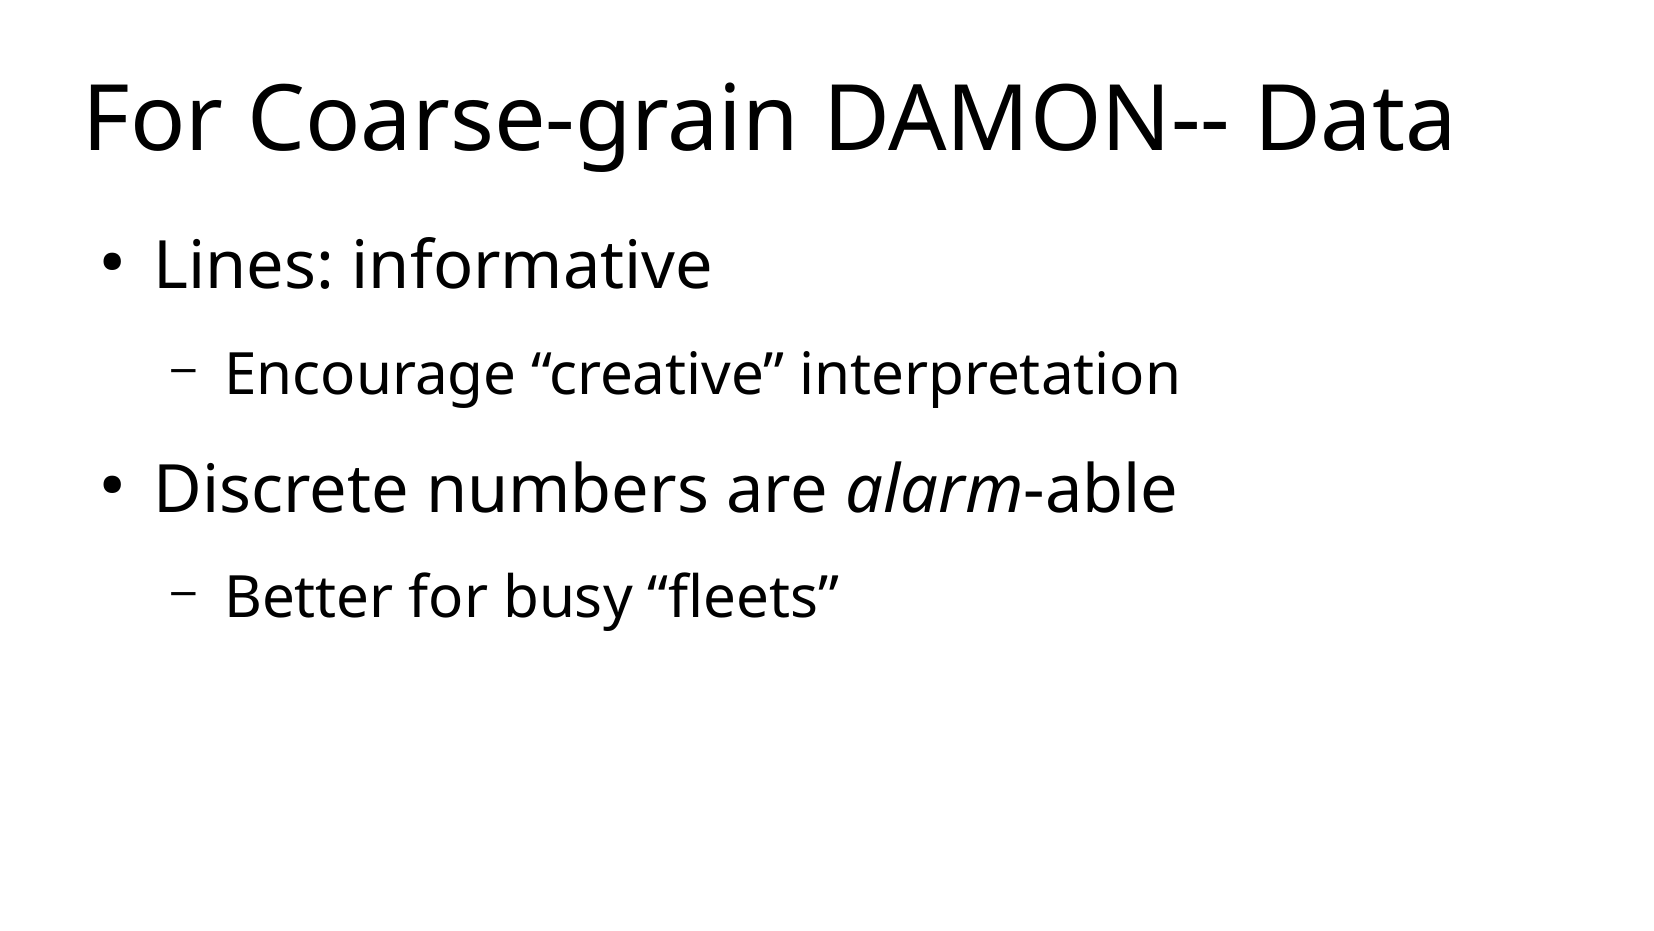

# For Coarse-grain DAMON-- Data
Lines: informative
Encourage “creative” interpretation
Discrete numbers are alarm-able
Better for busy “fleets”